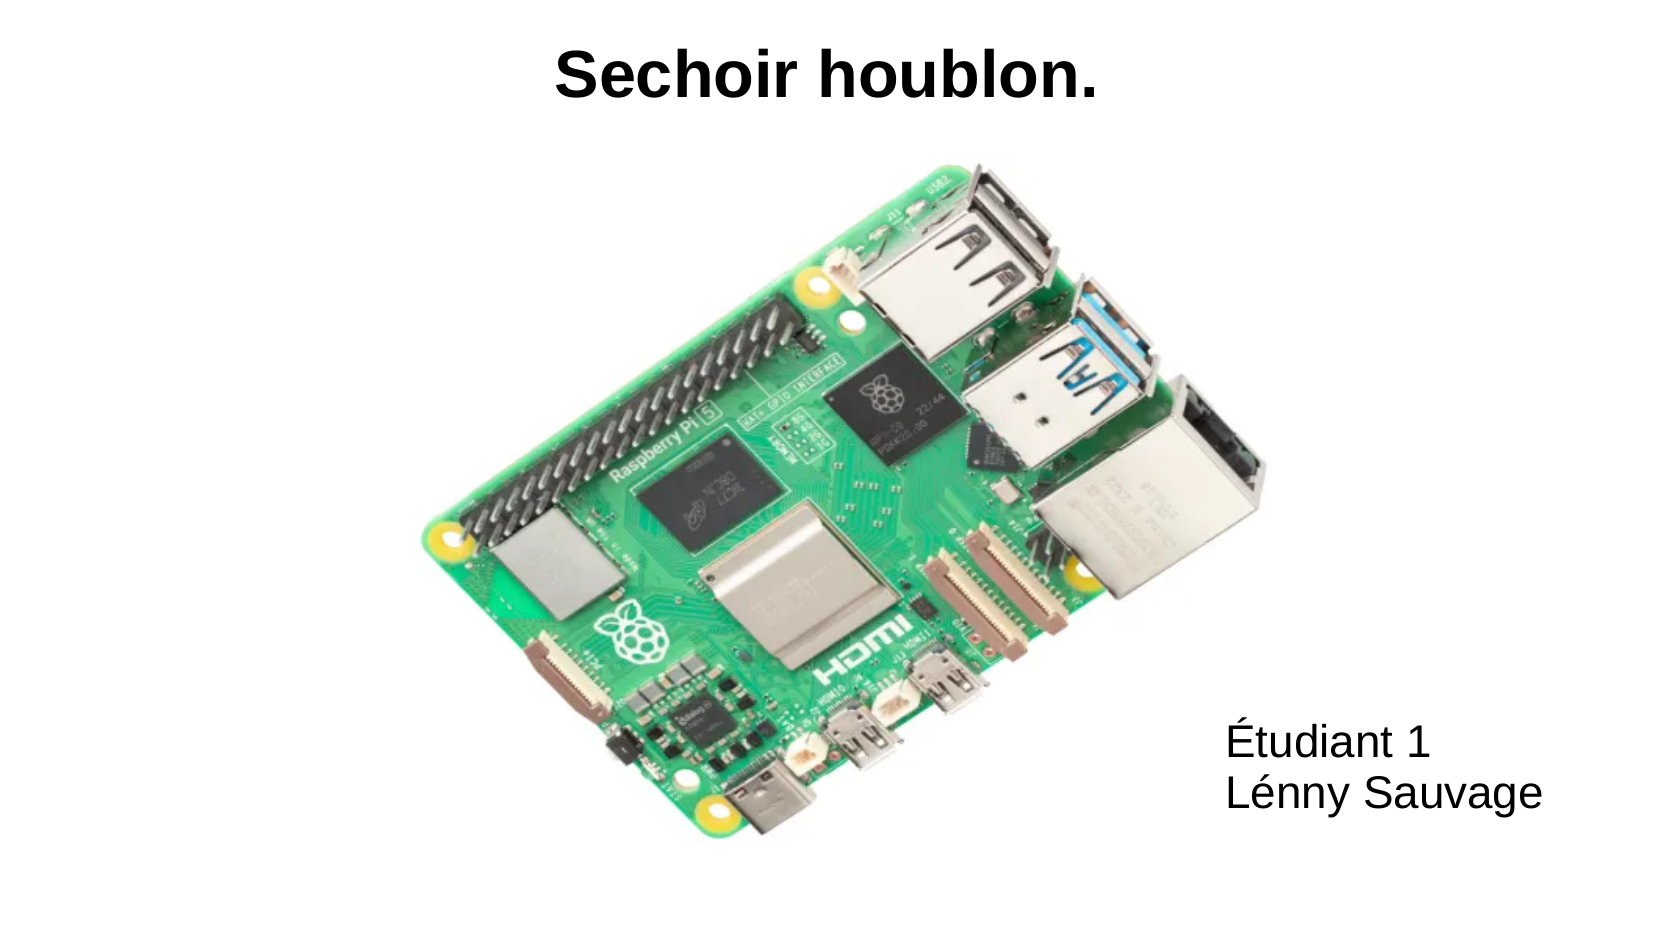

1/5
Sechoir houblon.
Étudiant 1
Lénny Sauvage